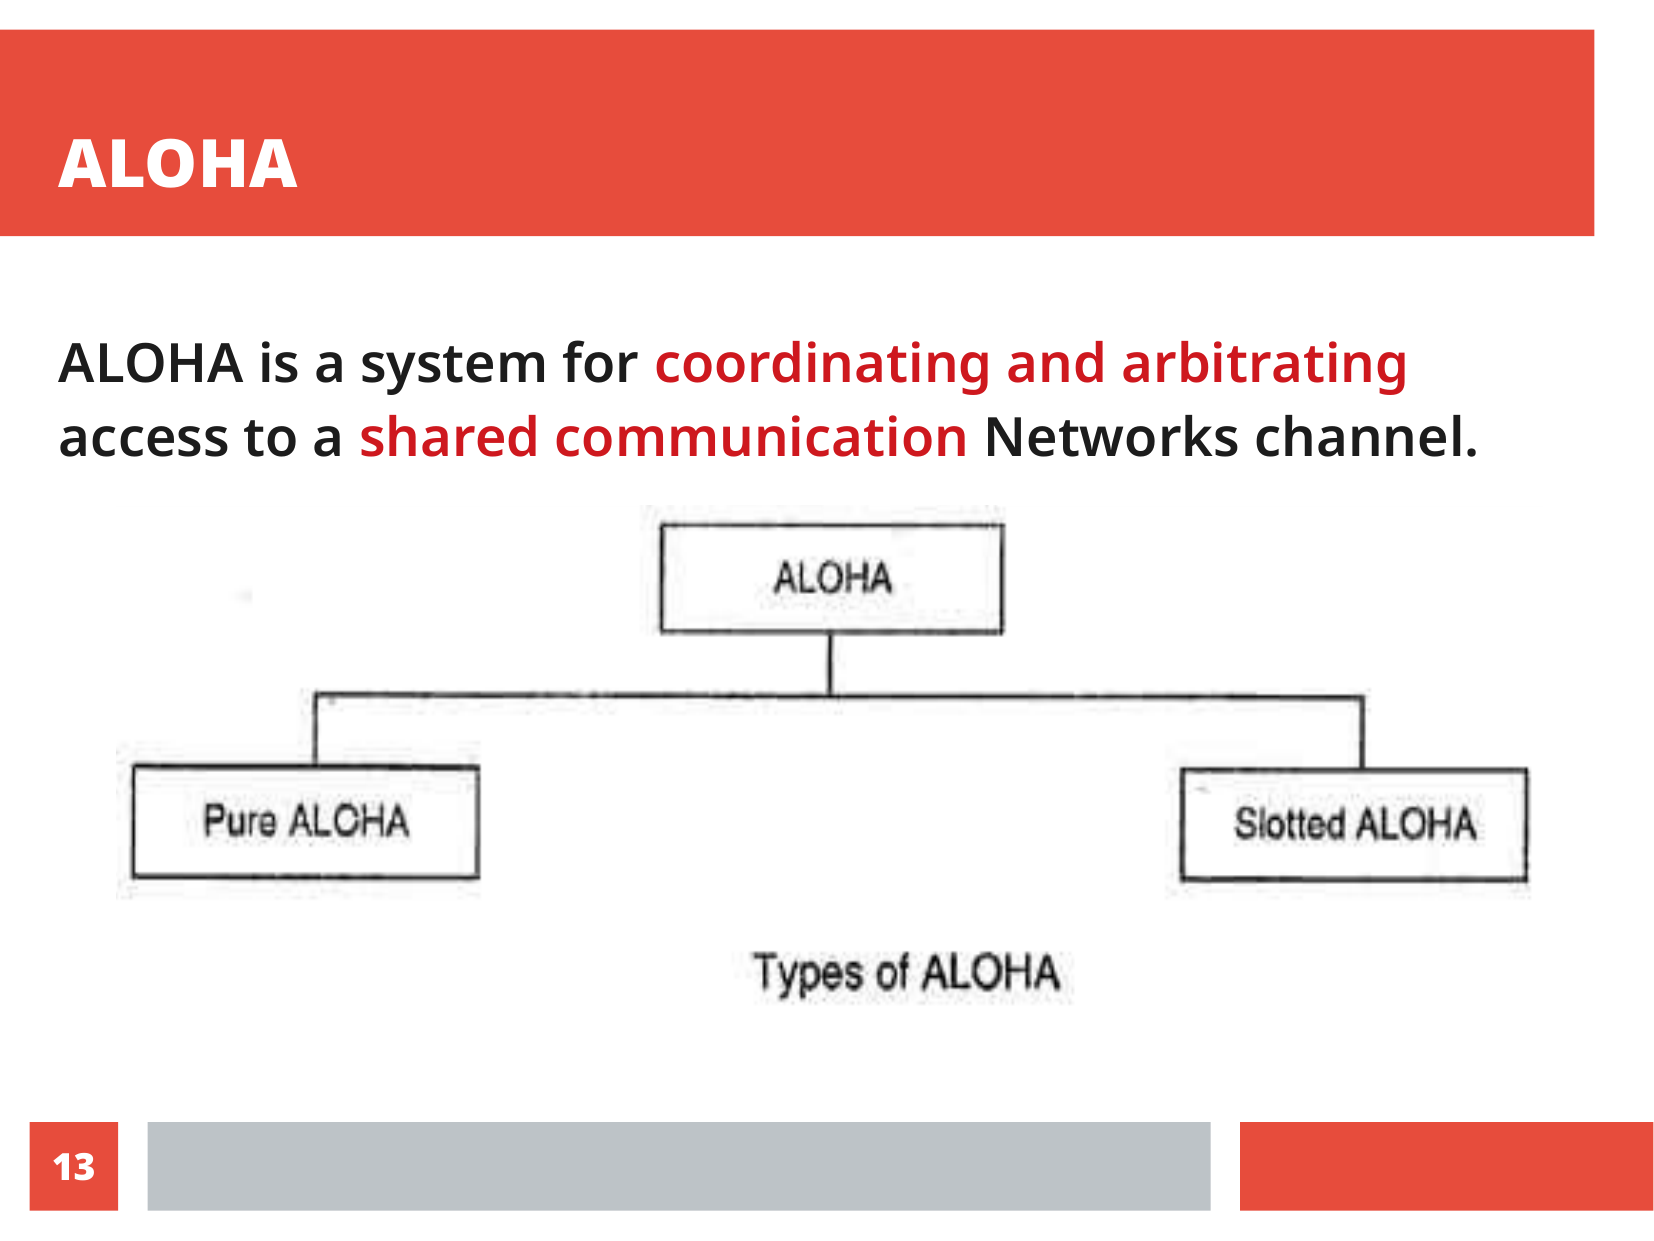

# ALOHA
ALOHA is a system for coordinating and arbitrating access to a shared communication Networks channel.
13